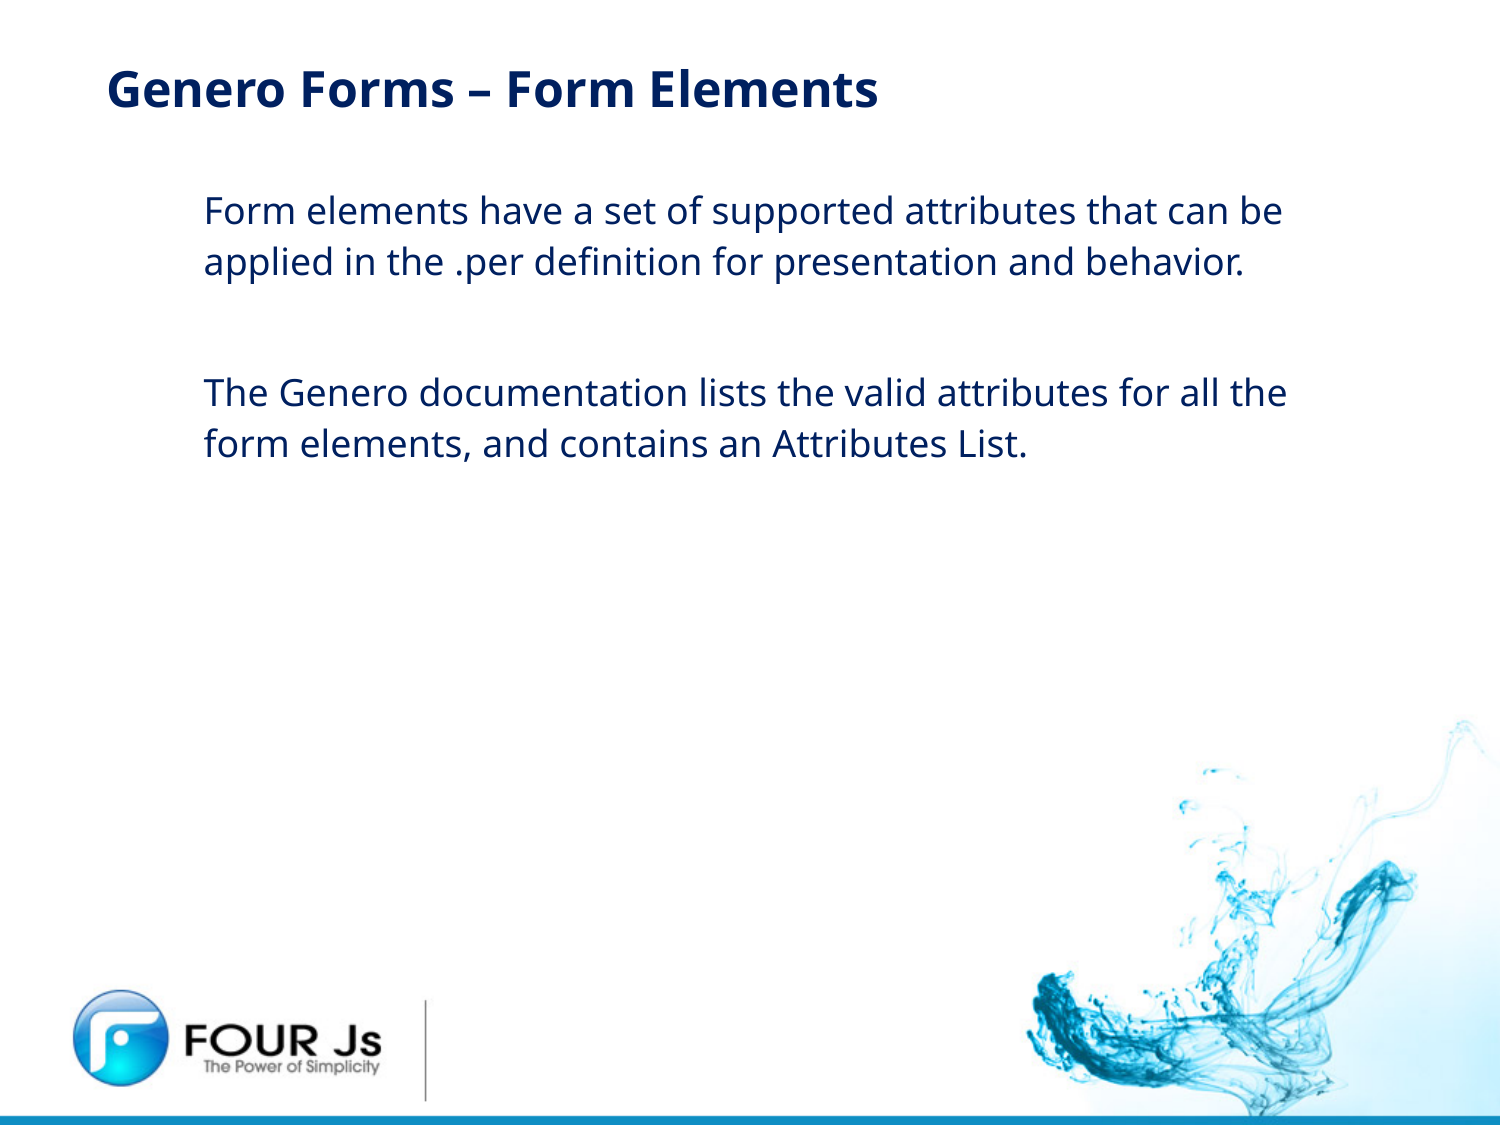

# Genero Forms – Form Elements
Form elements have a set of supported attributes that can be applied in the .per definition for presentation and behavior.
The Genero documentation lists the valid attributes for all the form elements, and contains an Attributes List.